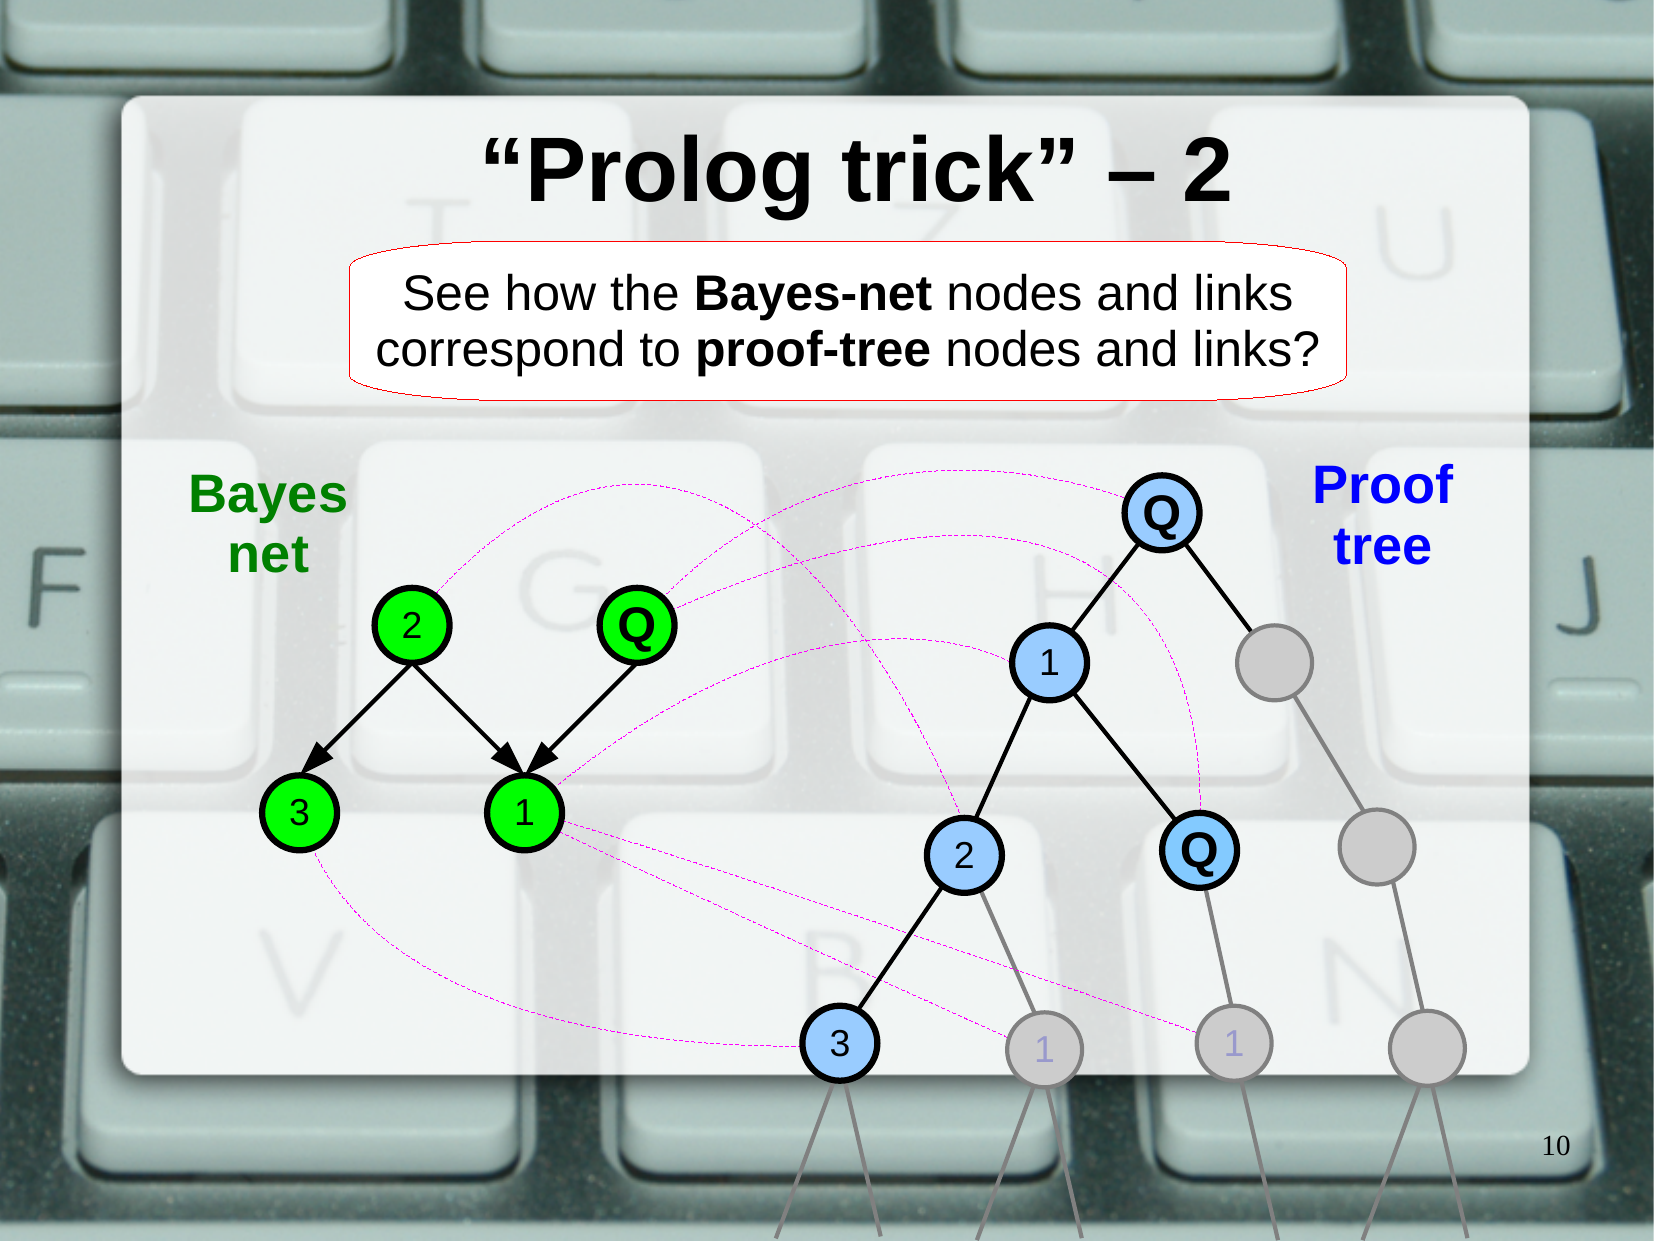

# “Prolog trick” – 2
See how the Bayes-net nodes and links
correspond to proof-tree nodes and links?
Proof
tree
Bayes net
Q
2
Q
1
3
1
Q
2
3
1
1
10